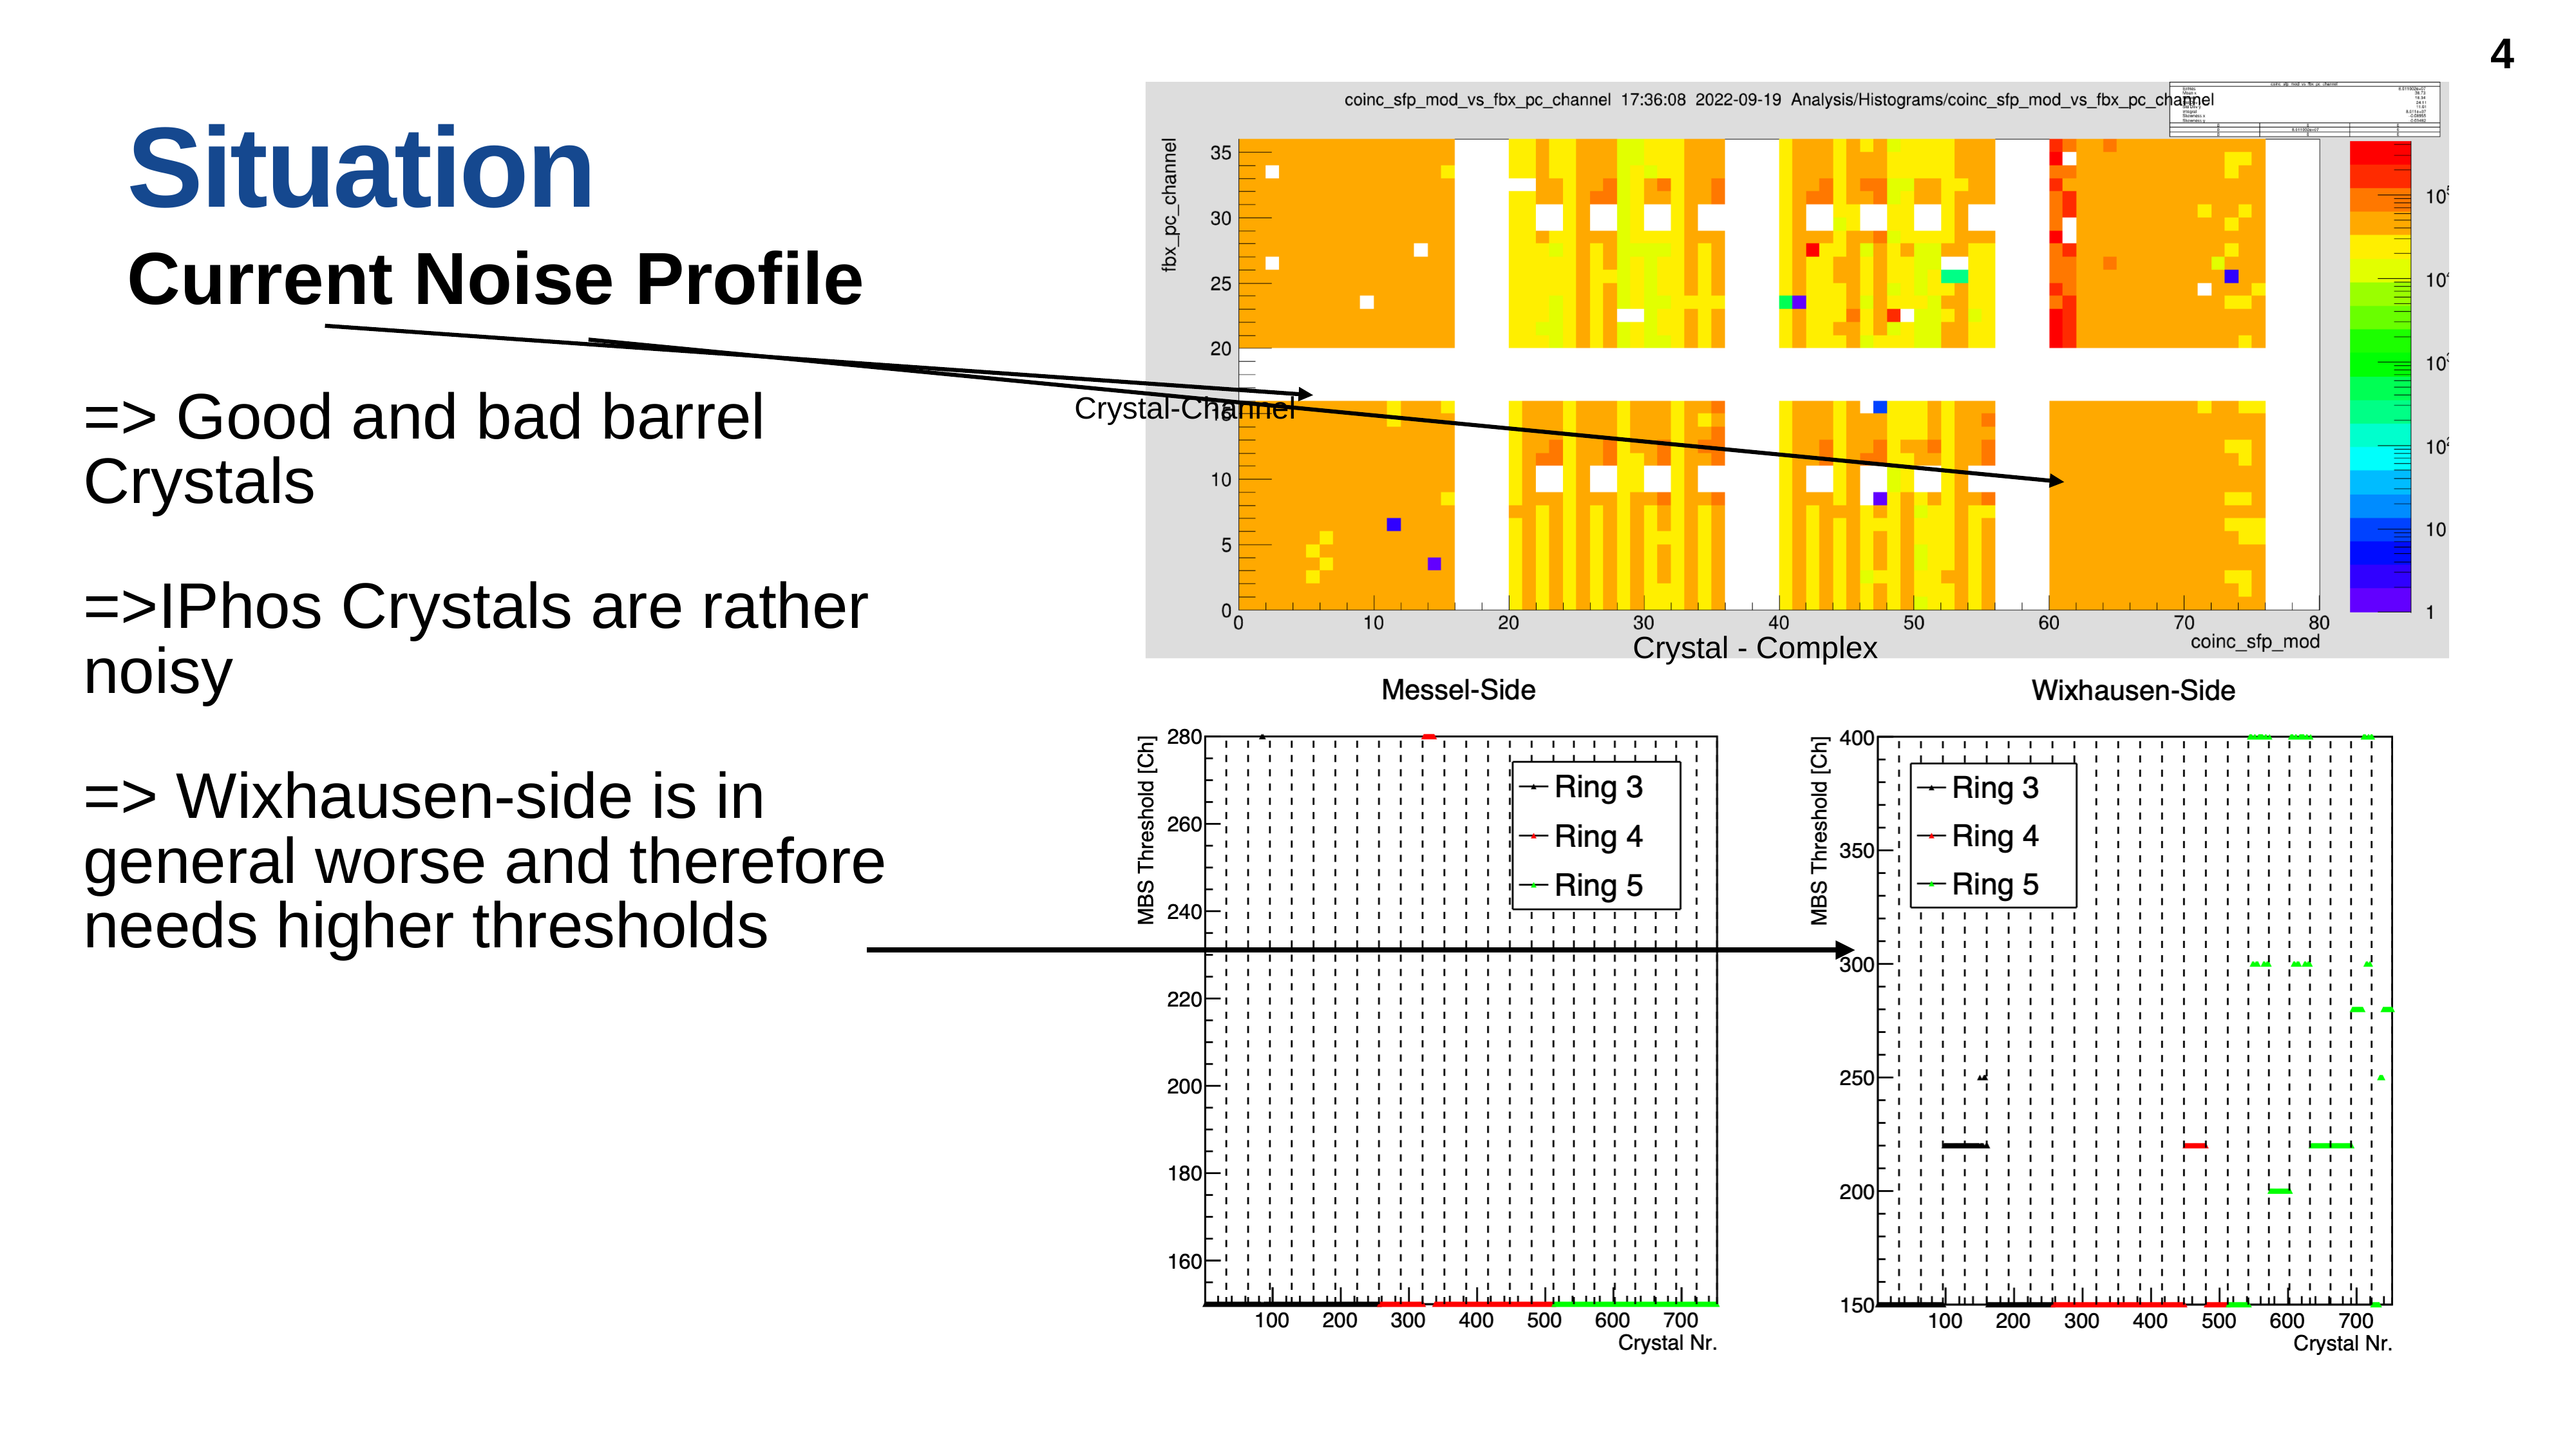

4
# Situation
Current Noise Profile
Crystal-Channel
=> Good and bad barrel Crystals
=>IPhos Crystals are rather noisy
=> Wixhausen-side is in general worse and therefore needs higher thresholds
Crystal - Complex